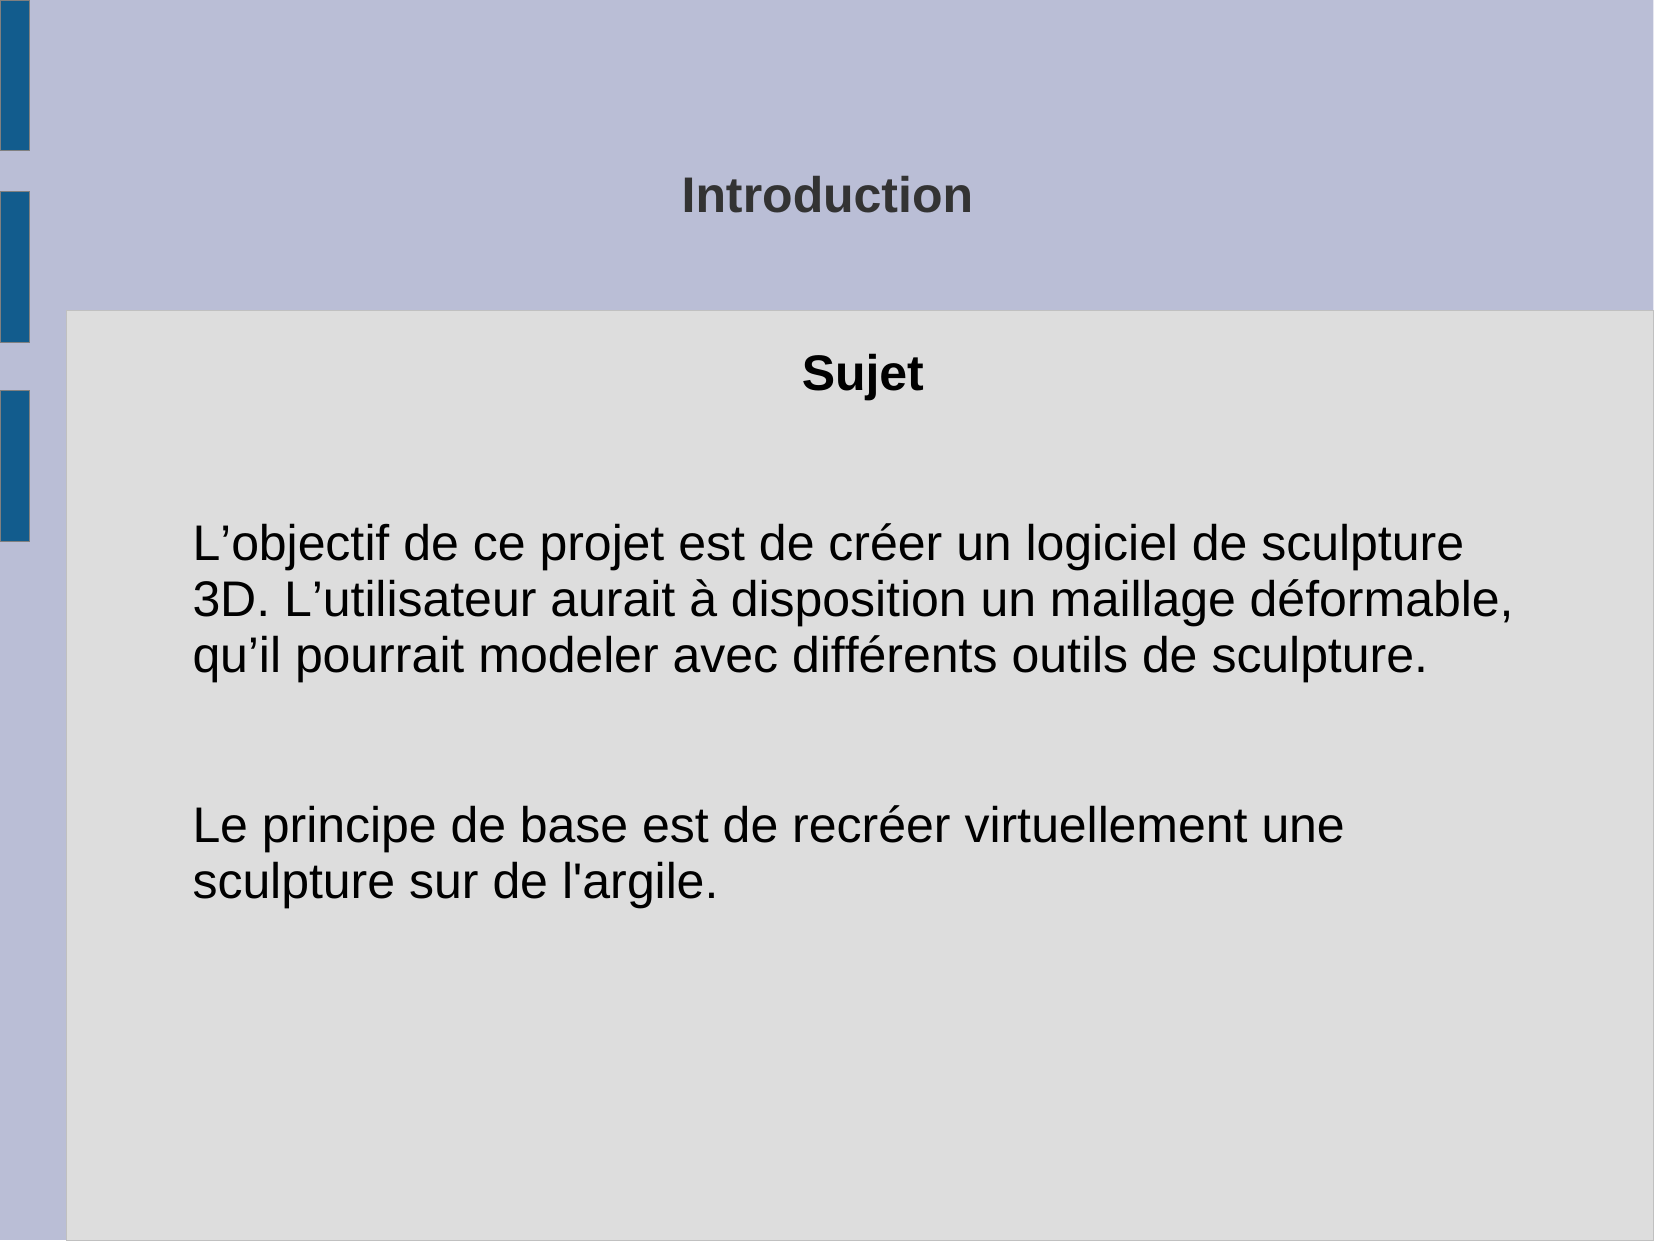

# Introduction
Sujet
L’objectif de ce projet est de créer un logiciel de sculpture 3D. L’utilisateur aurait à disposition un maillage déformable, qu’il pourrait modeler avec différents outils de sculpture.
Le principe de base est de recréer virtuellement une sculpture sur de l'argile.